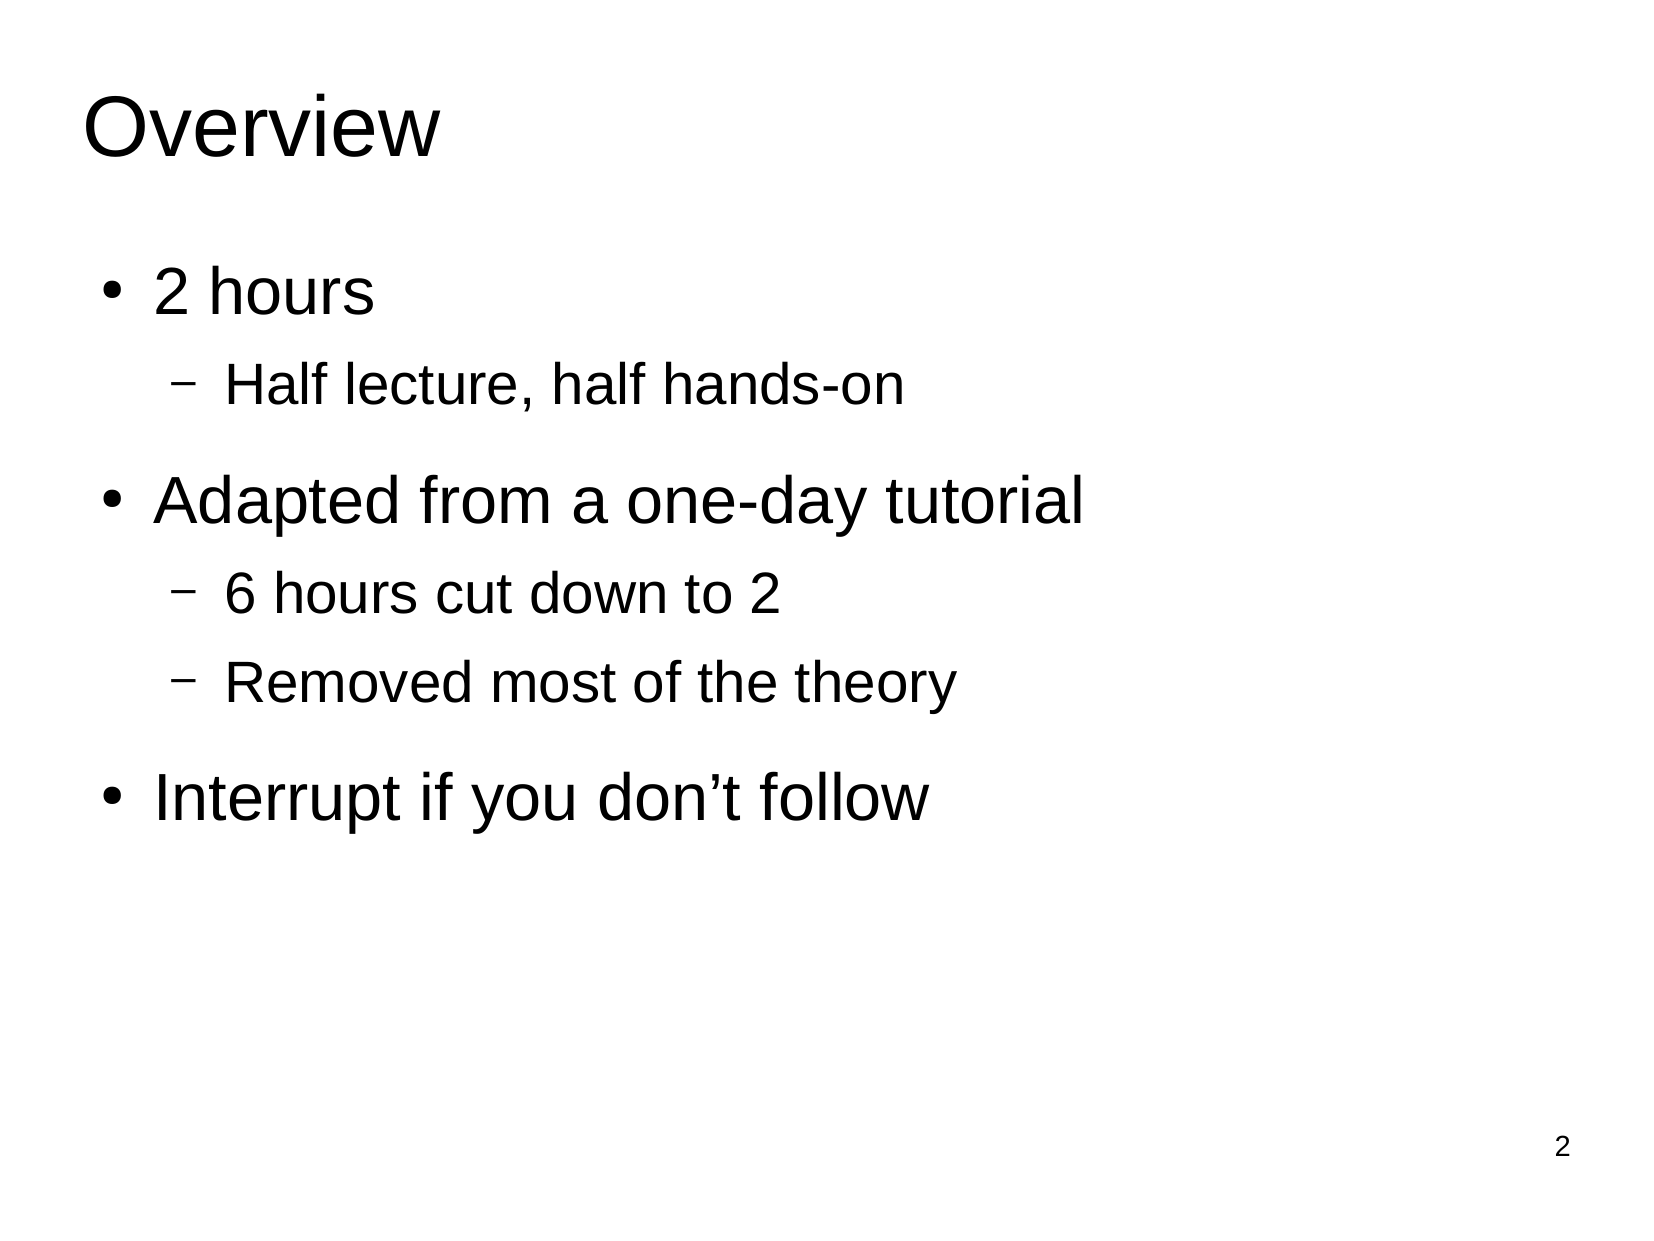

# Overview
2 hours
Half lecture, half hands-on
Adapted from a one-day tutorial
6 hours cut down to 2
Removed most of the theory
Interrupt if you don’t follow
2